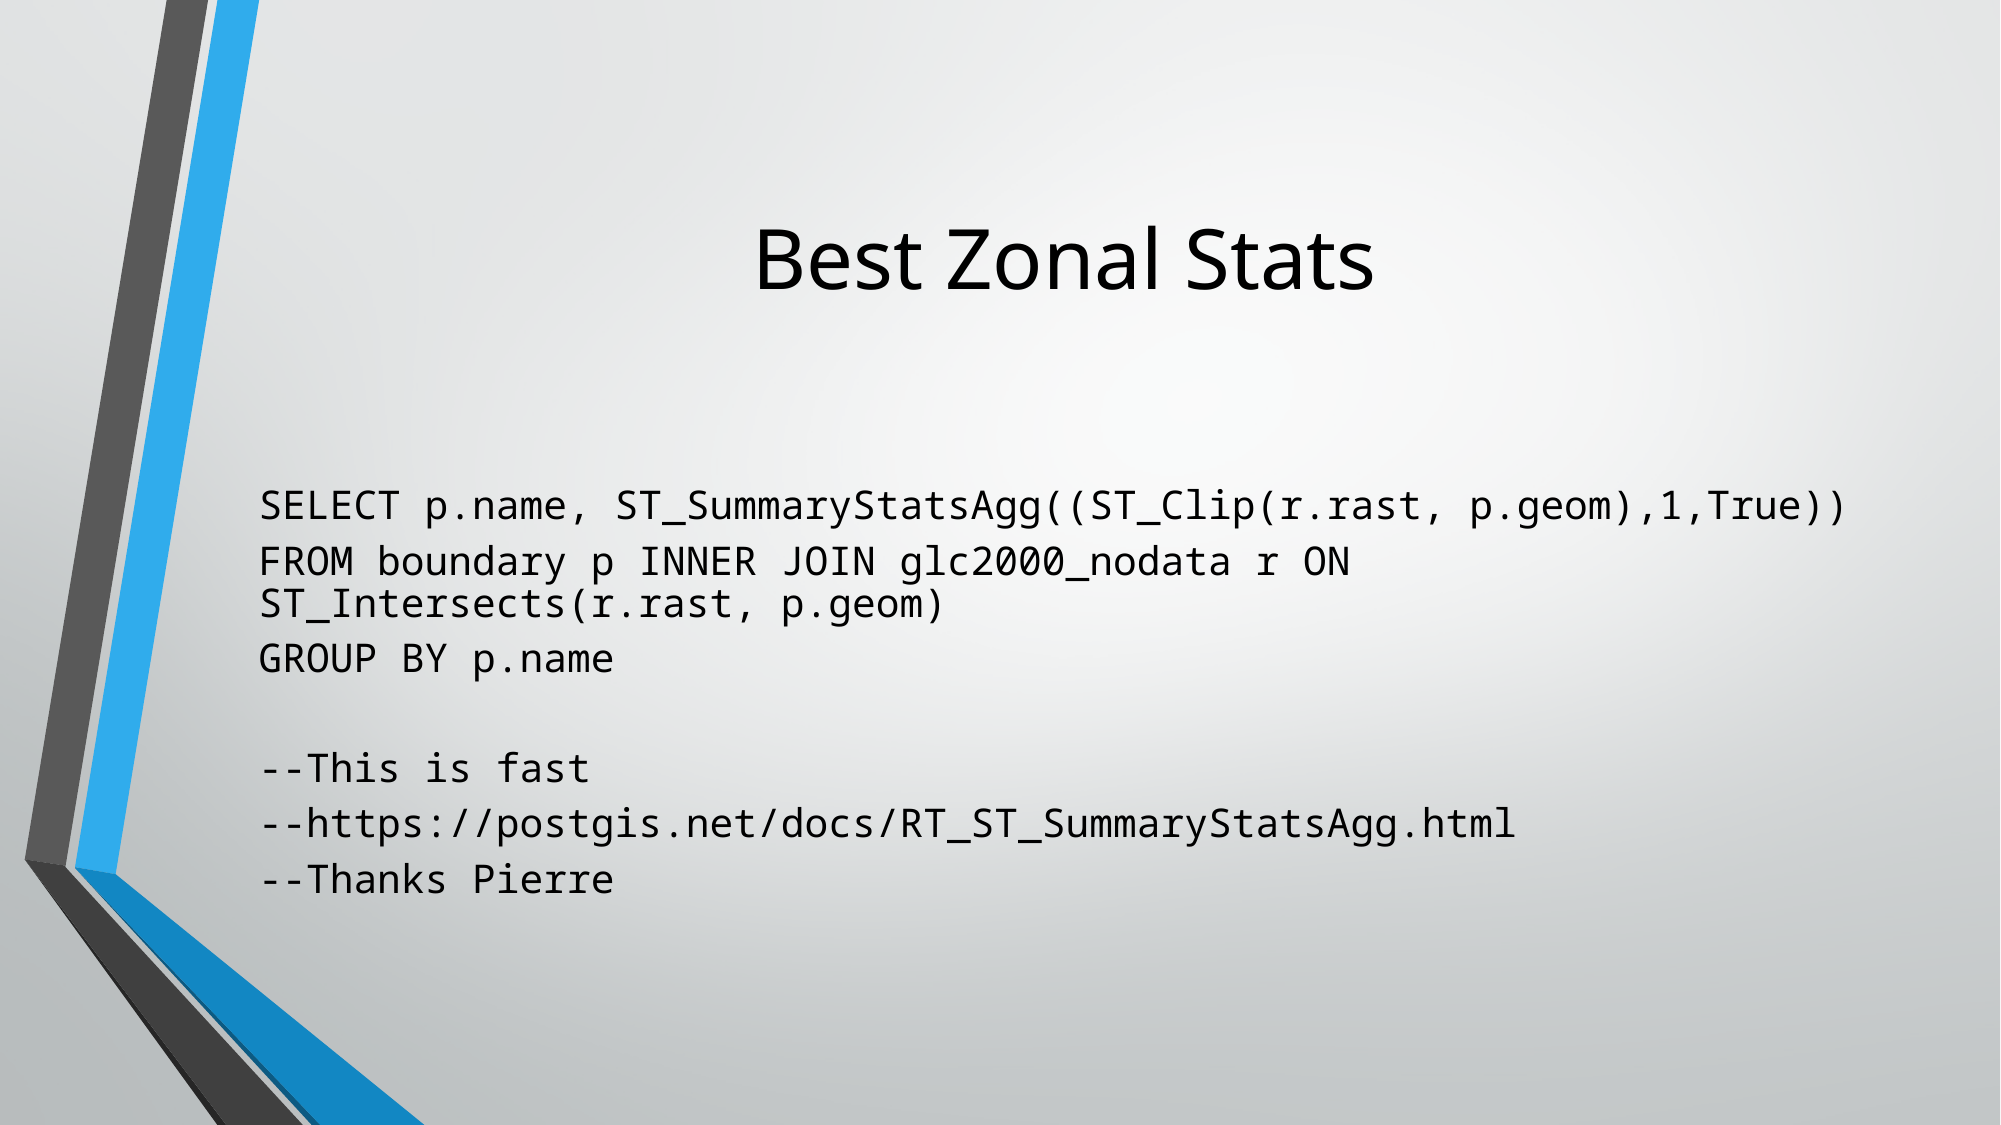

# Best Zonal Stats
SELECT p.name, ST_SummaryStatsAgg((ST_Clip(r.rast, p.geom),1,True))
FROM boundary p INNER JOIN glc2000_nodata r ON ST_Intersects(r.rast, p.geom)
GROUP BY p.name
--This is fast
--https://postgis.net/docs/RT_ST_SummaryStatsAgg.html
--Thanks Pierre